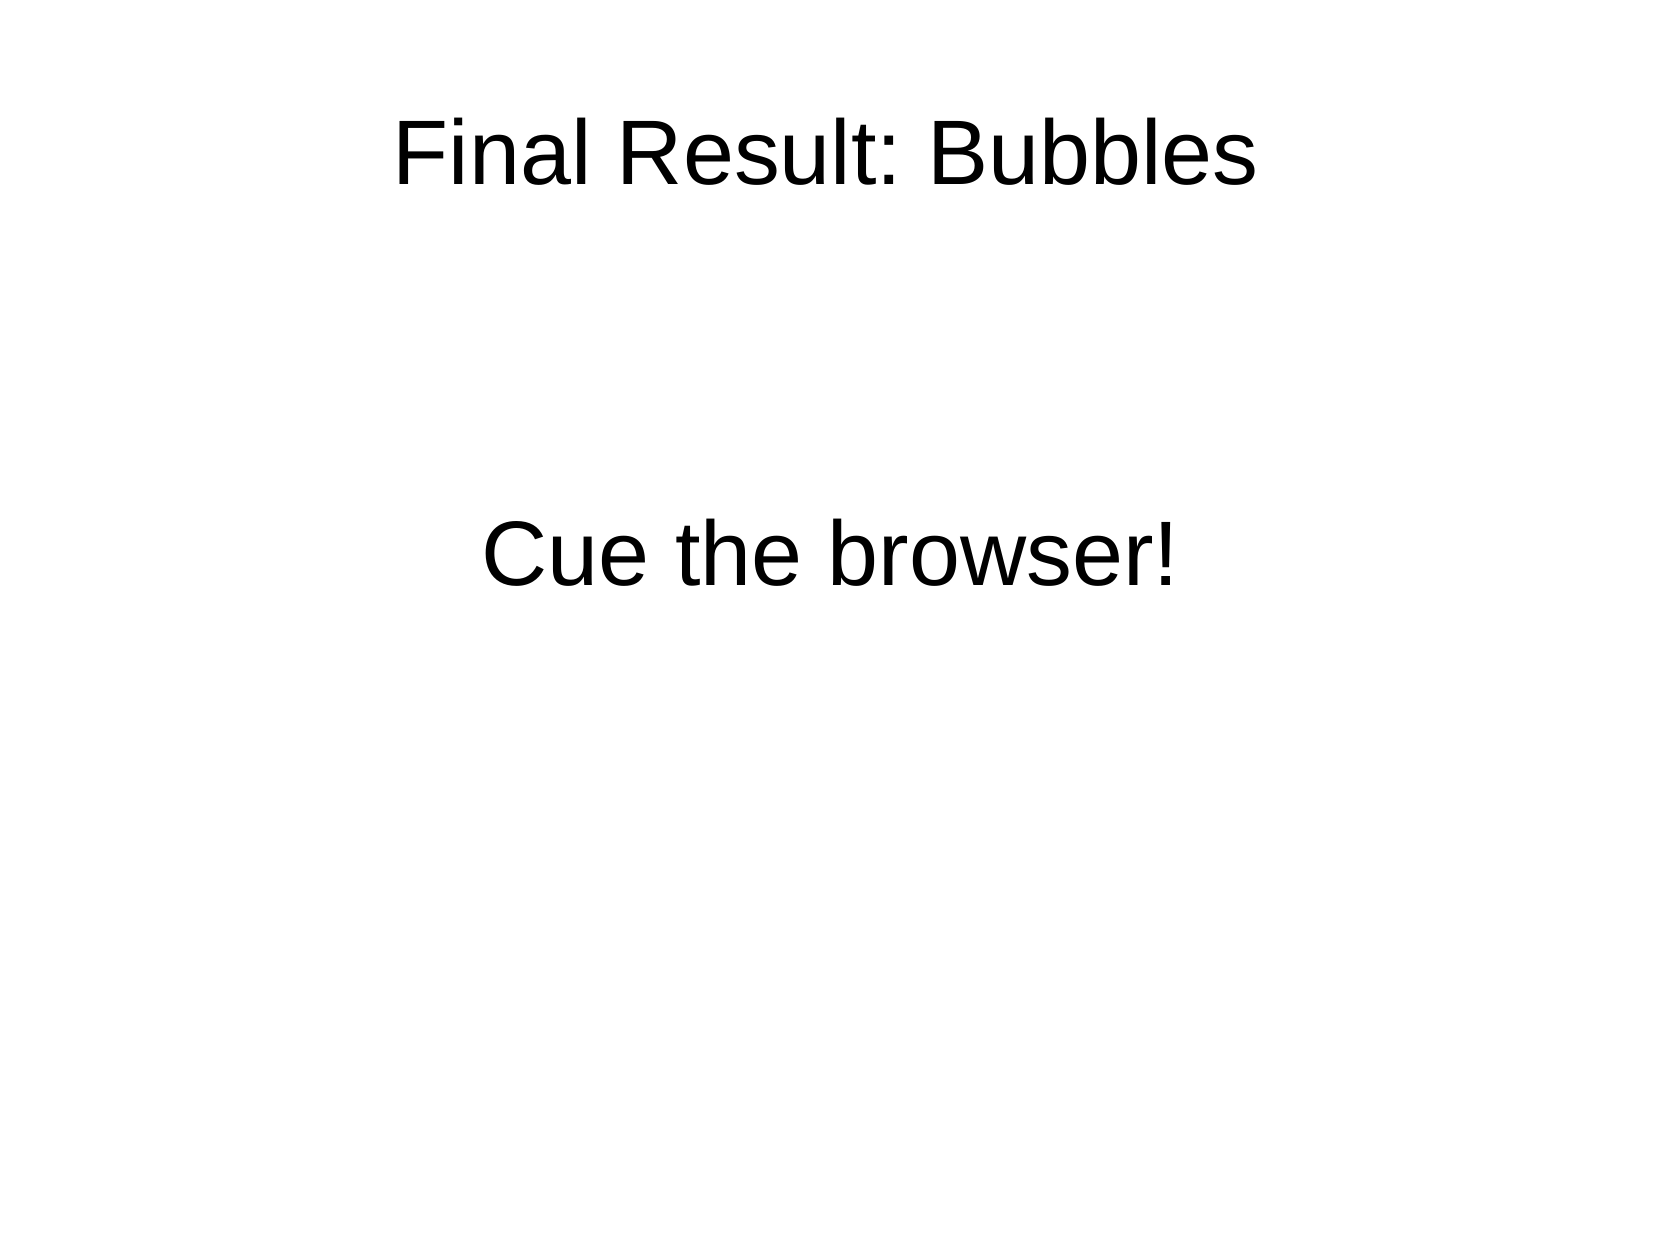

# Final Result: Bubbles
Cue the browser!